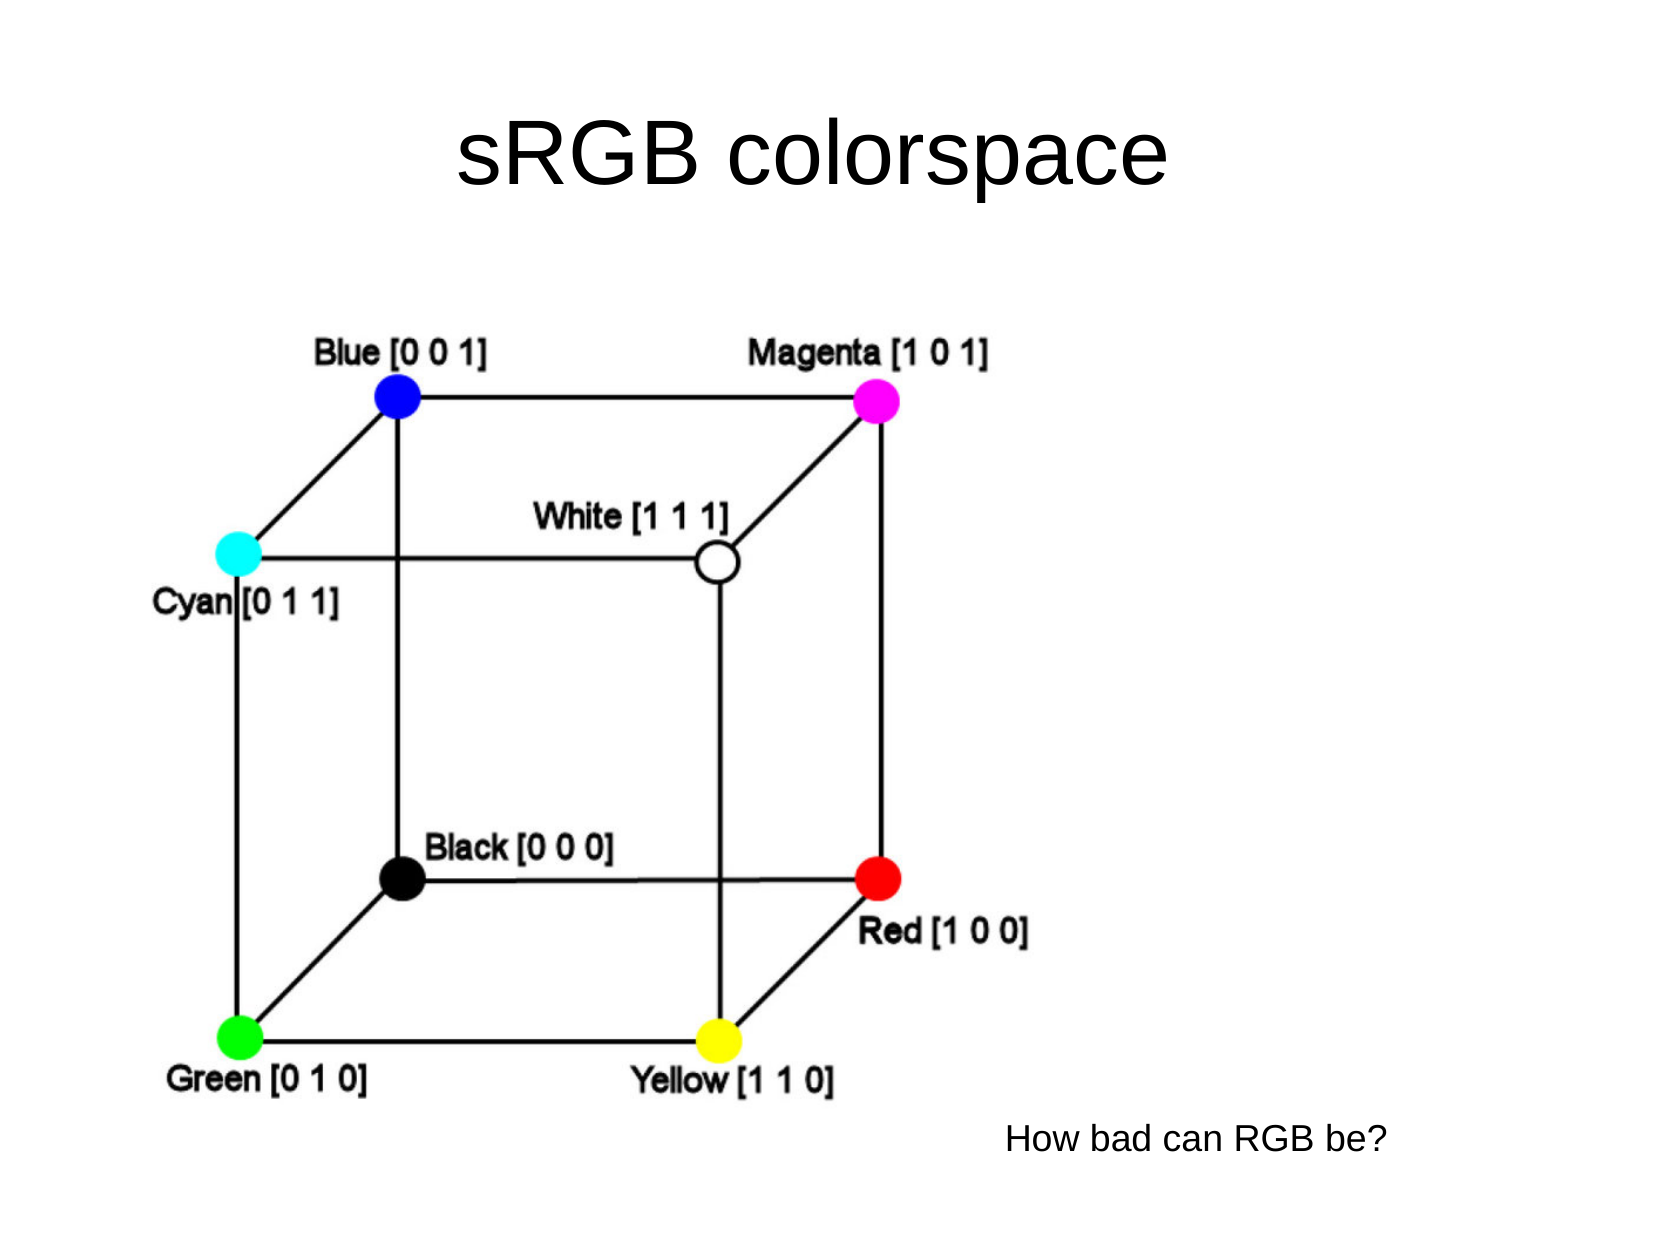

# sRGB colorspace
How bad can RGB be?